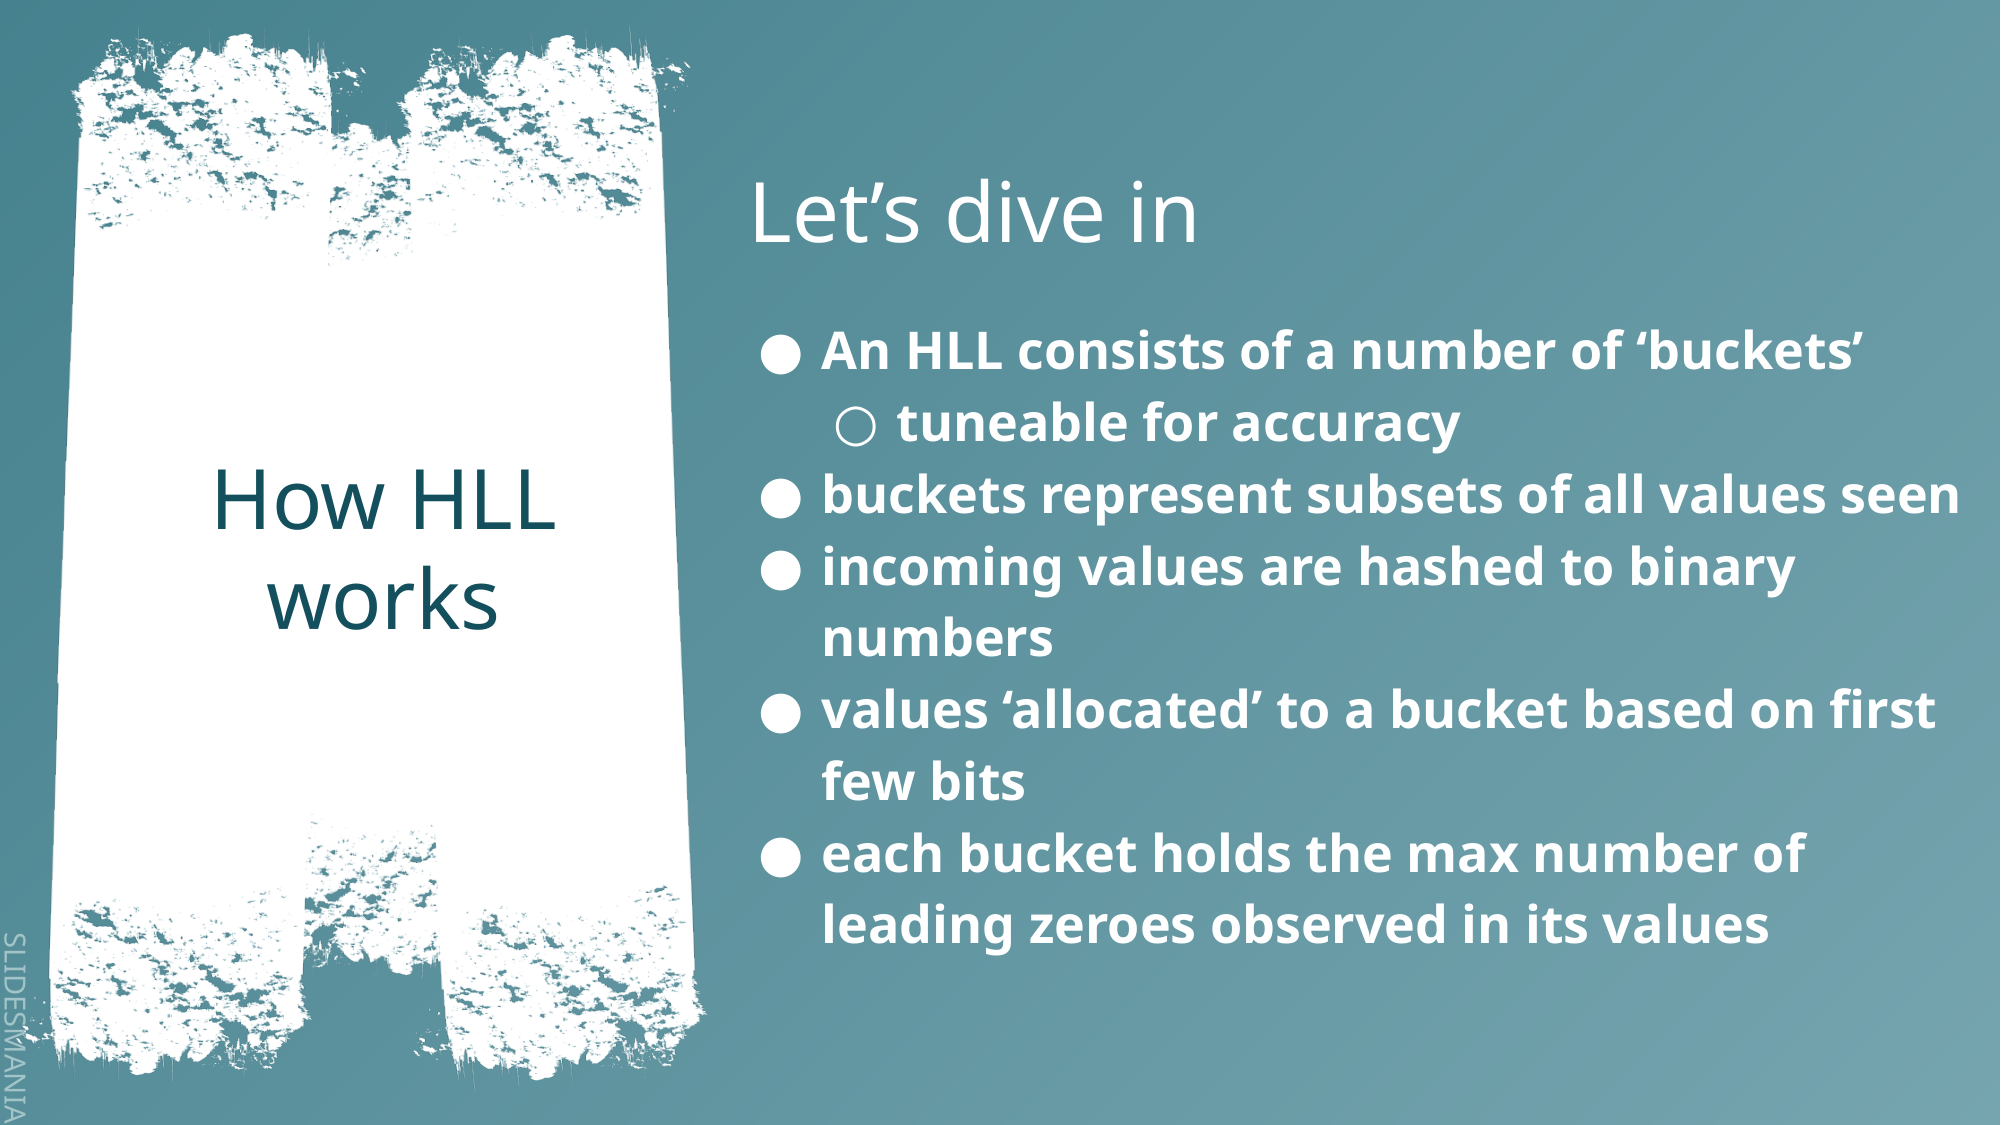

Let’s dive in
# How HLL works
An HLL consists of a number of ‘buckets’
tuneable for accuracy
buckets represent subsets of all values seen
incoming values are hashed to binary numbers
values ‘allocated’ to a bucket based on first few bits
each bucket holds the max number of leading zeroes observed in its values